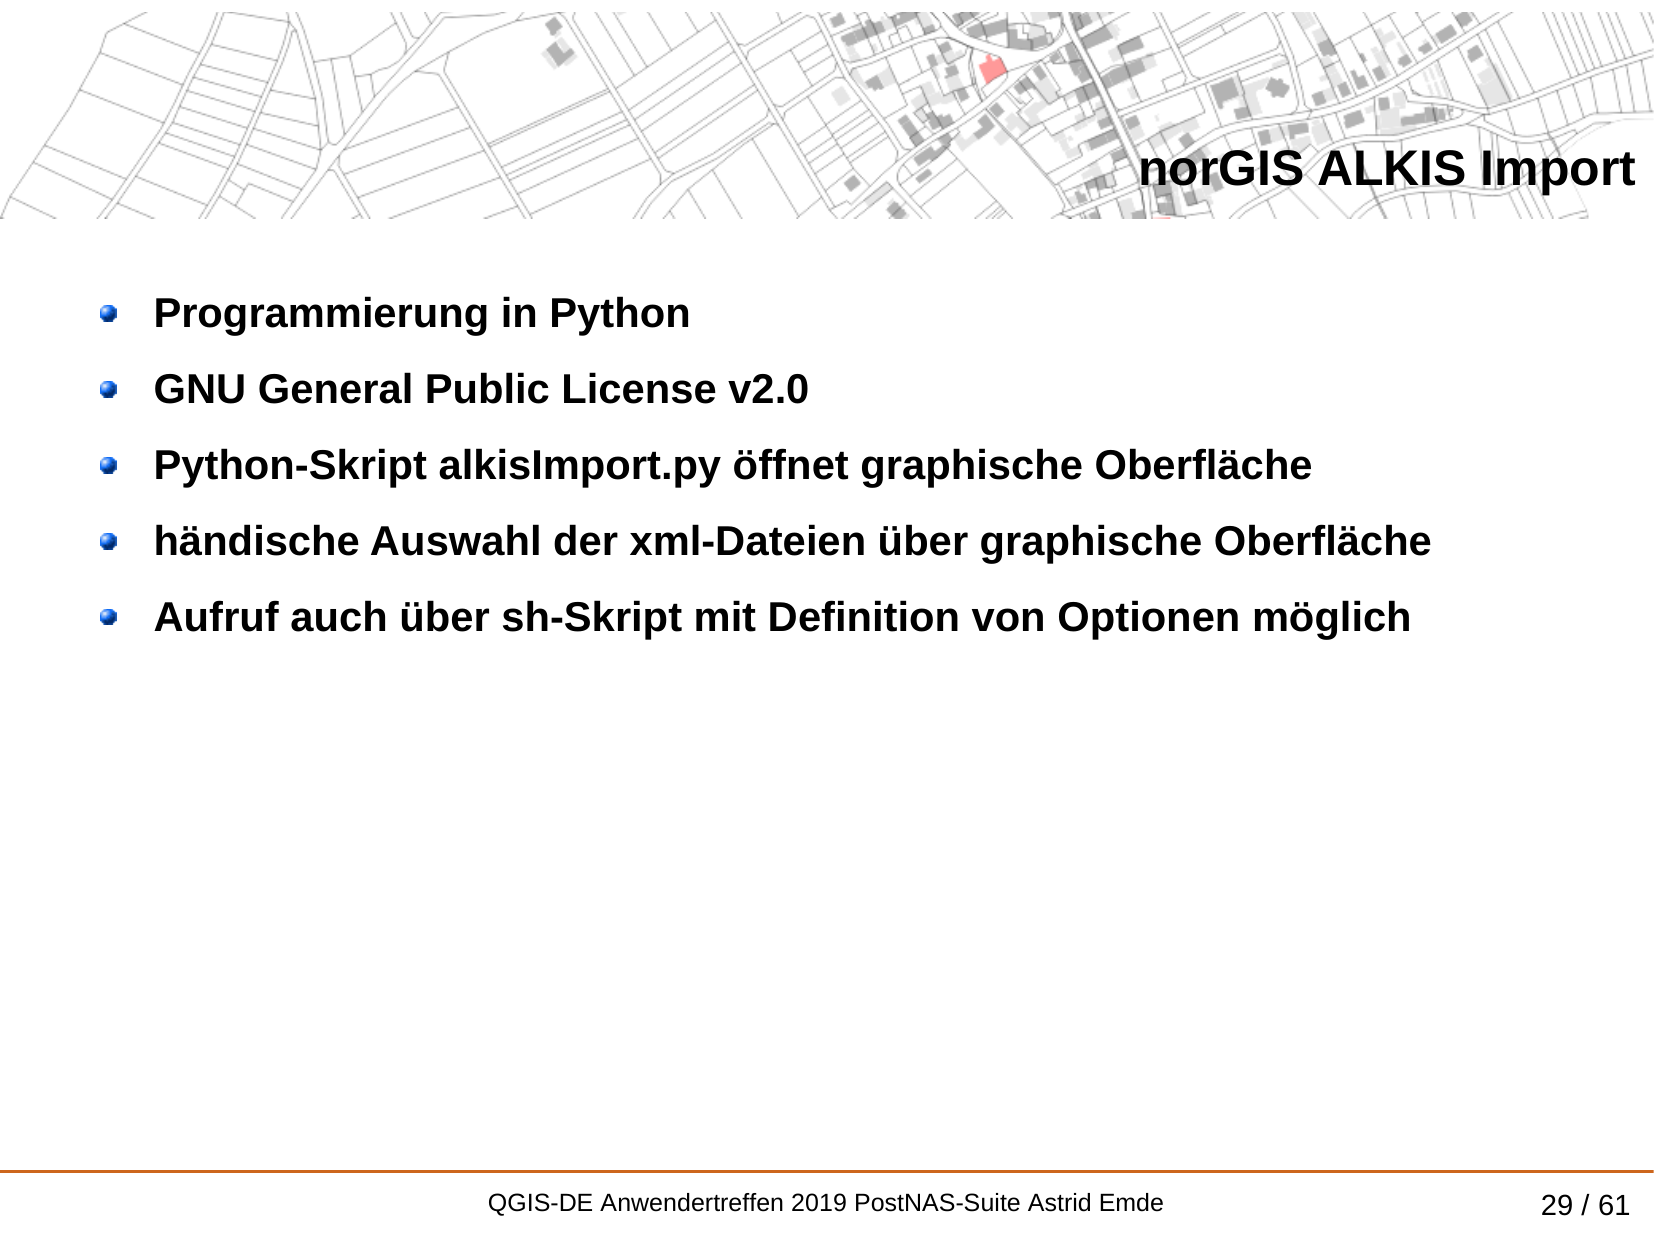

# norGIS ALKIS Import
Programmierung in Python
GNU General Public License v2.0
Python-Skript alkisImport.py öffnet graphische Oberfläche
händische Auswahl der xml-Dateien über graphische Oberfläche
Aufruf auch über sh-Skript mit Definition von Optionen möglich